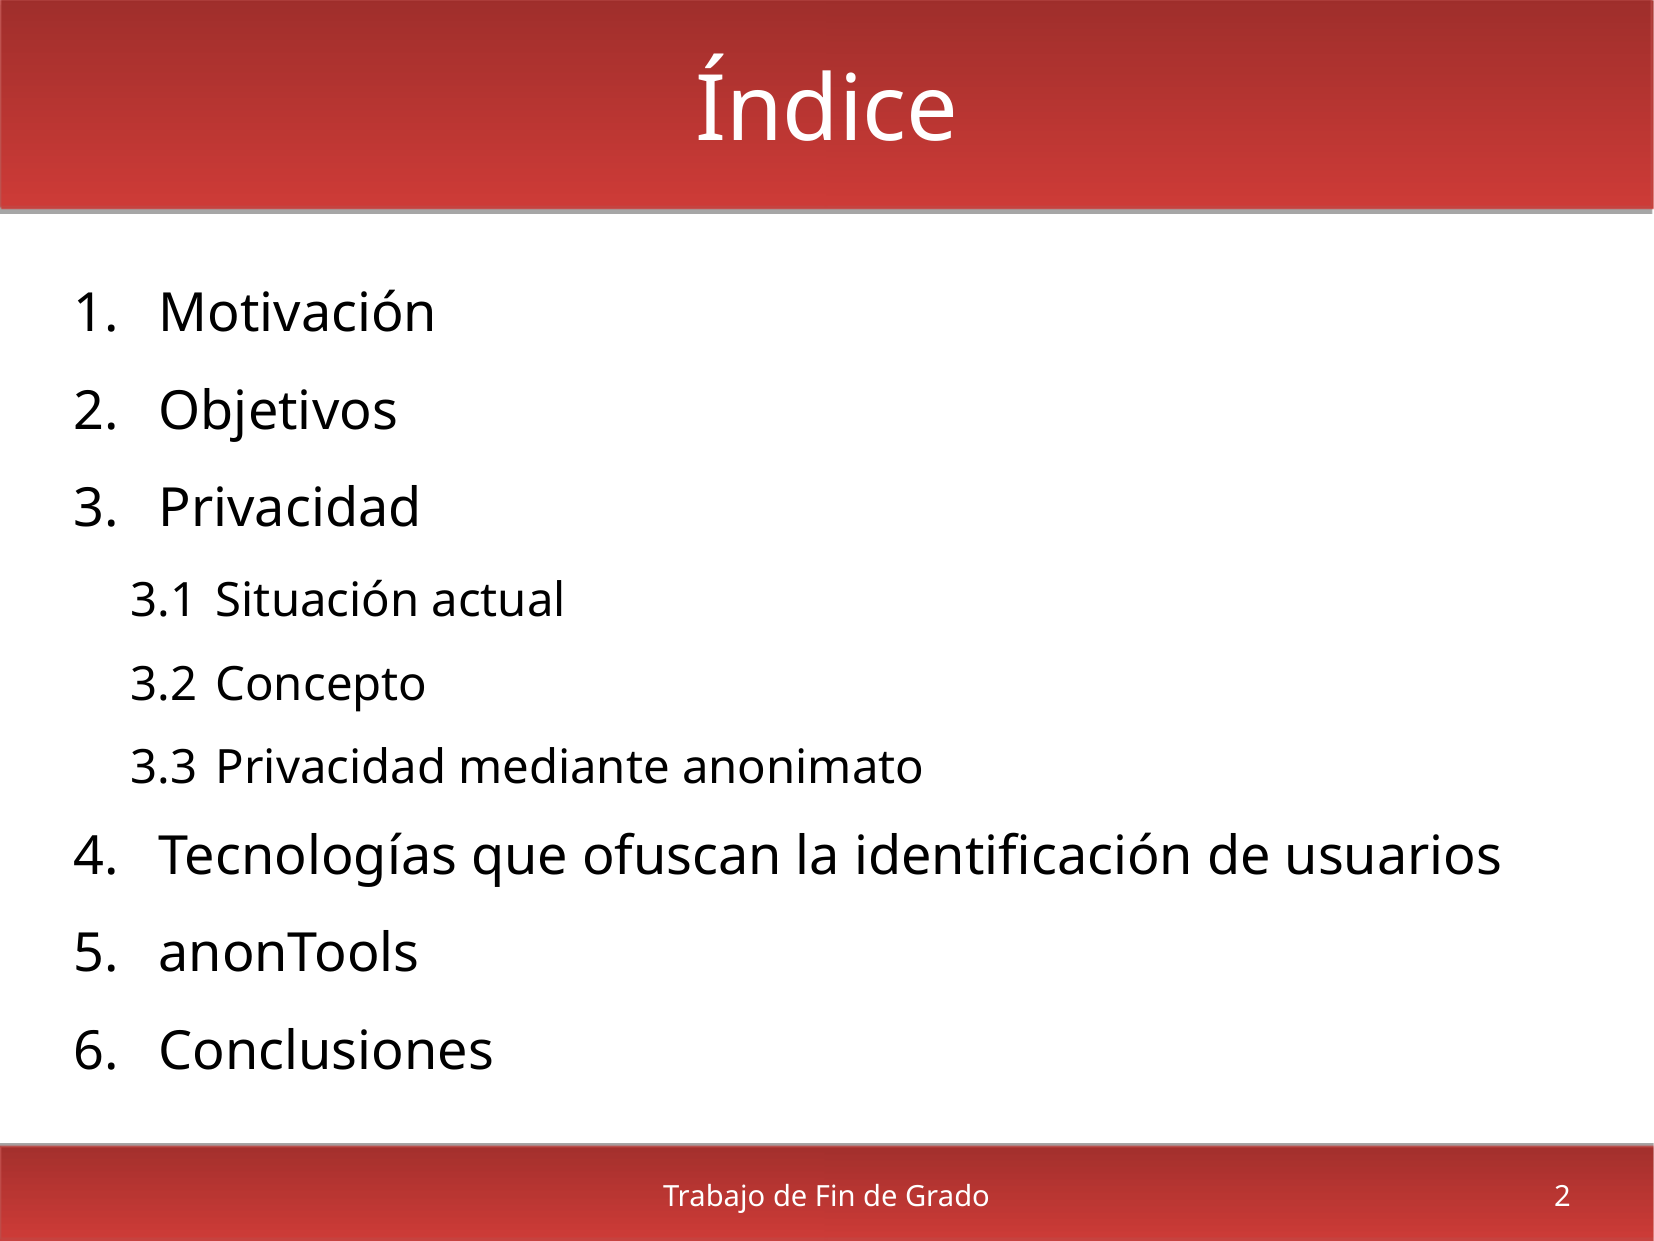

# Índice
Motivación
Objetivos
Privacidad
Situación actual
Concepto
Privacidad mediante anonimato
Tecnologías que ofuscan la identificación de usuarios
anonTools
Conclusiones
Trabajo de Fin de Grado
2